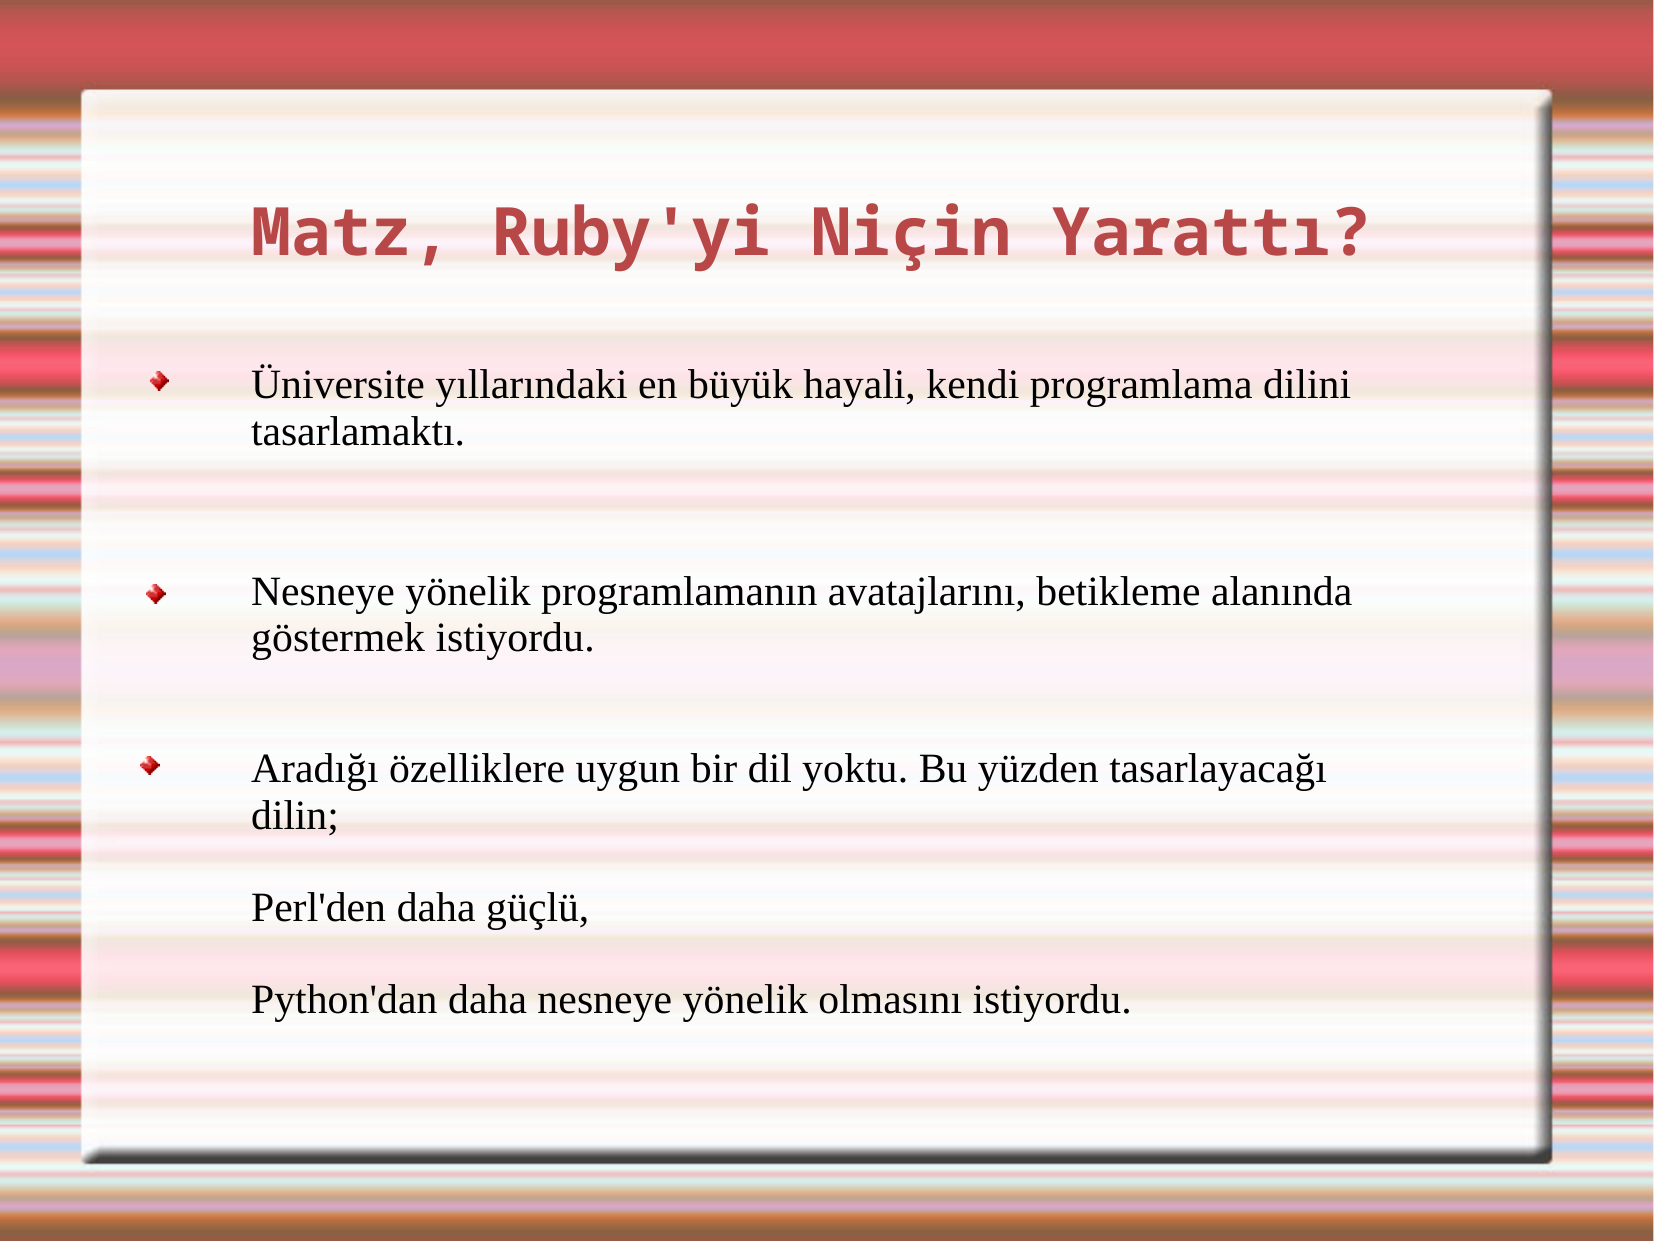

Matz, Ruby'yi Niçin Yarattı?
Üniversite yıllarındaki en büyük hayali, kendi programlama dilini tasarlamaktı.
Nesneye yönelik programlamanın avatajlarını, betikleme alanında göstermek istiyordu.
Aradığı özelliklere uygun bir dil yoktu. Bu yüzden tasarlayacağı dilin;
Perl'den daha güçlü,
Python'dan daha nesneye yönelik olmasını istiyordu.